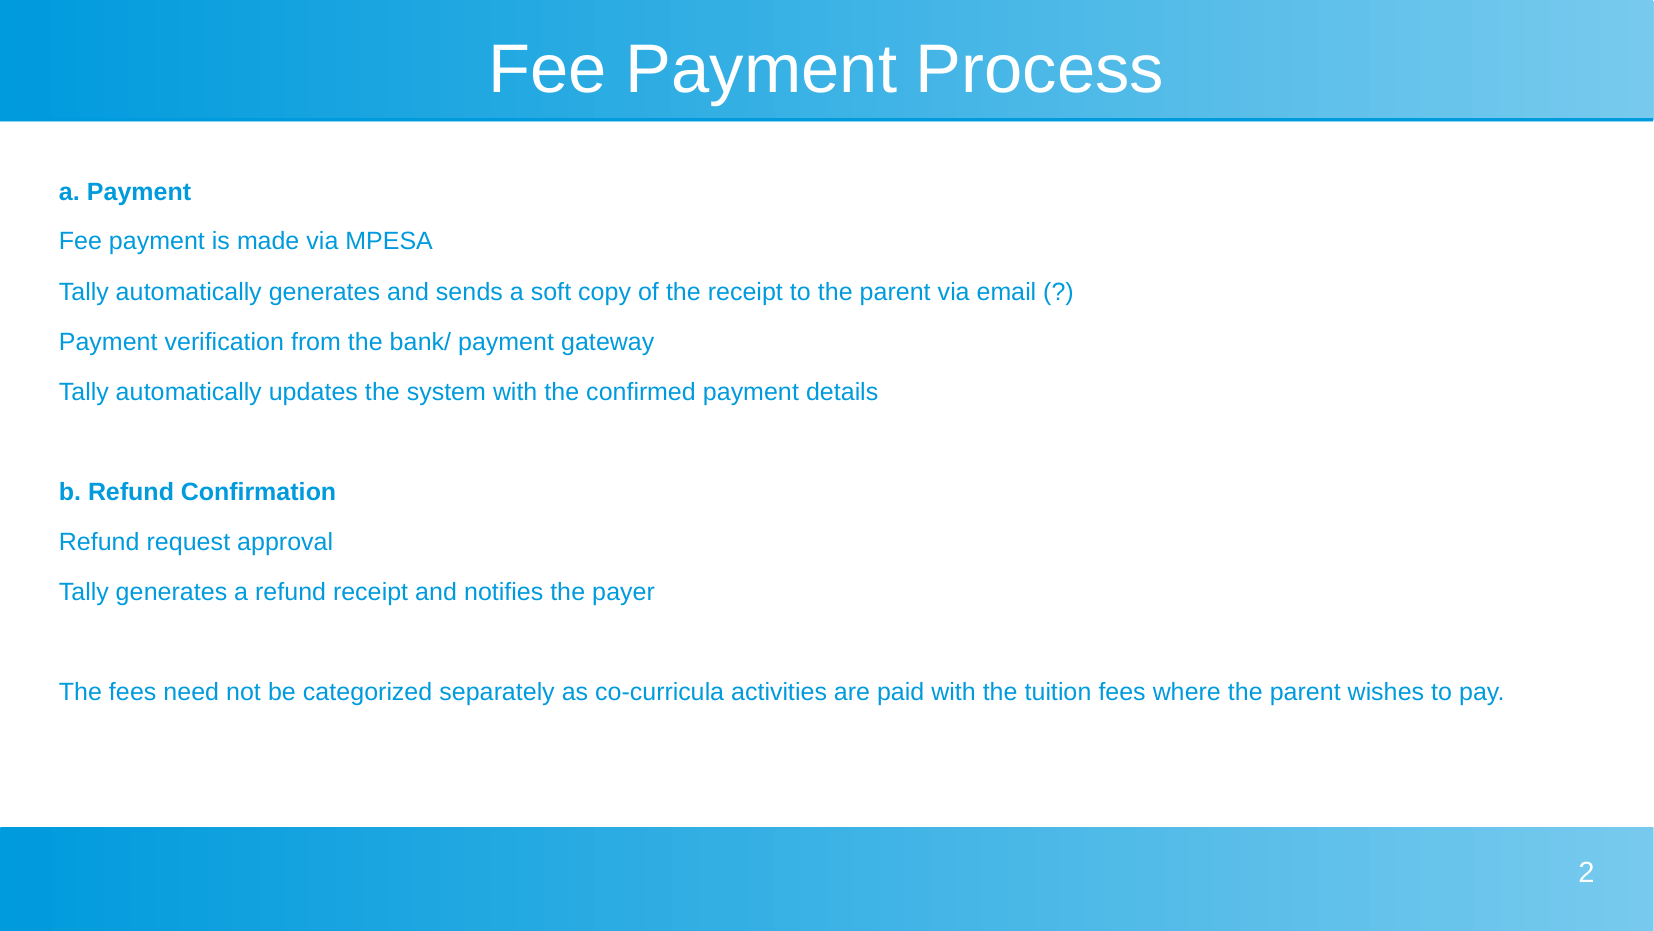

# Fee Payment Process
a. Payment
Fee payment is made via MPESA
Tally automatically generates and sends a soft copy of the receipt to the parent via email (?)
Payment verification from the bank/ payment gateway
Tally automatically updates the system with the confirmed payment details
b. Refund Confirmation
Refund request approval
Tally generates a refund receipt and notifies the payer
The fees need not be categorized separately as co-curricula activities are paid with the tuition fees where the parent wishes to pay.
2